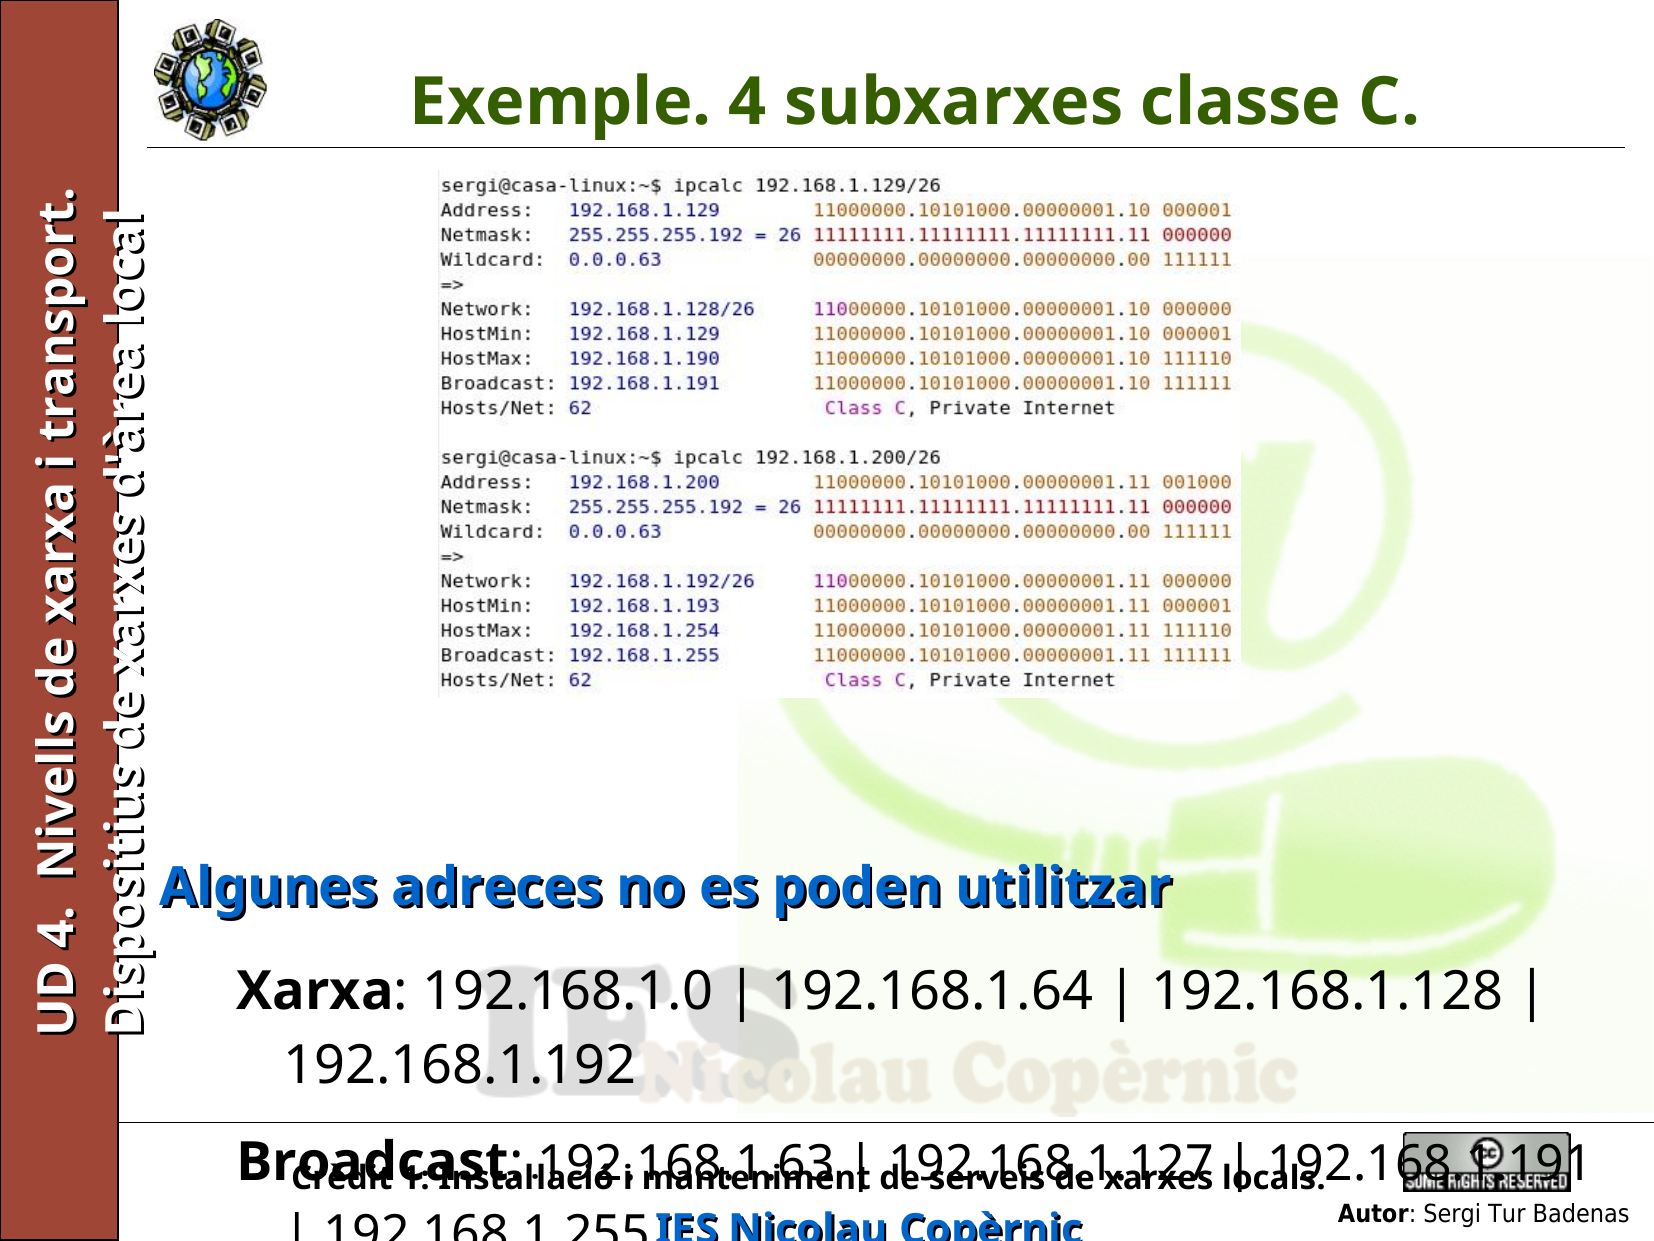

# Exemple. 4 subxarxes classe C.
Algunes adreces no es poden utilitzar
Xarxa: 192.168.1.0 | 192.168.1.64 | 192.168.1.128 | 192.168.1.192
Broadcast: 192.168.1.63 | 192.168.1.127 | 192.168.1.191 | 192.168.1.255